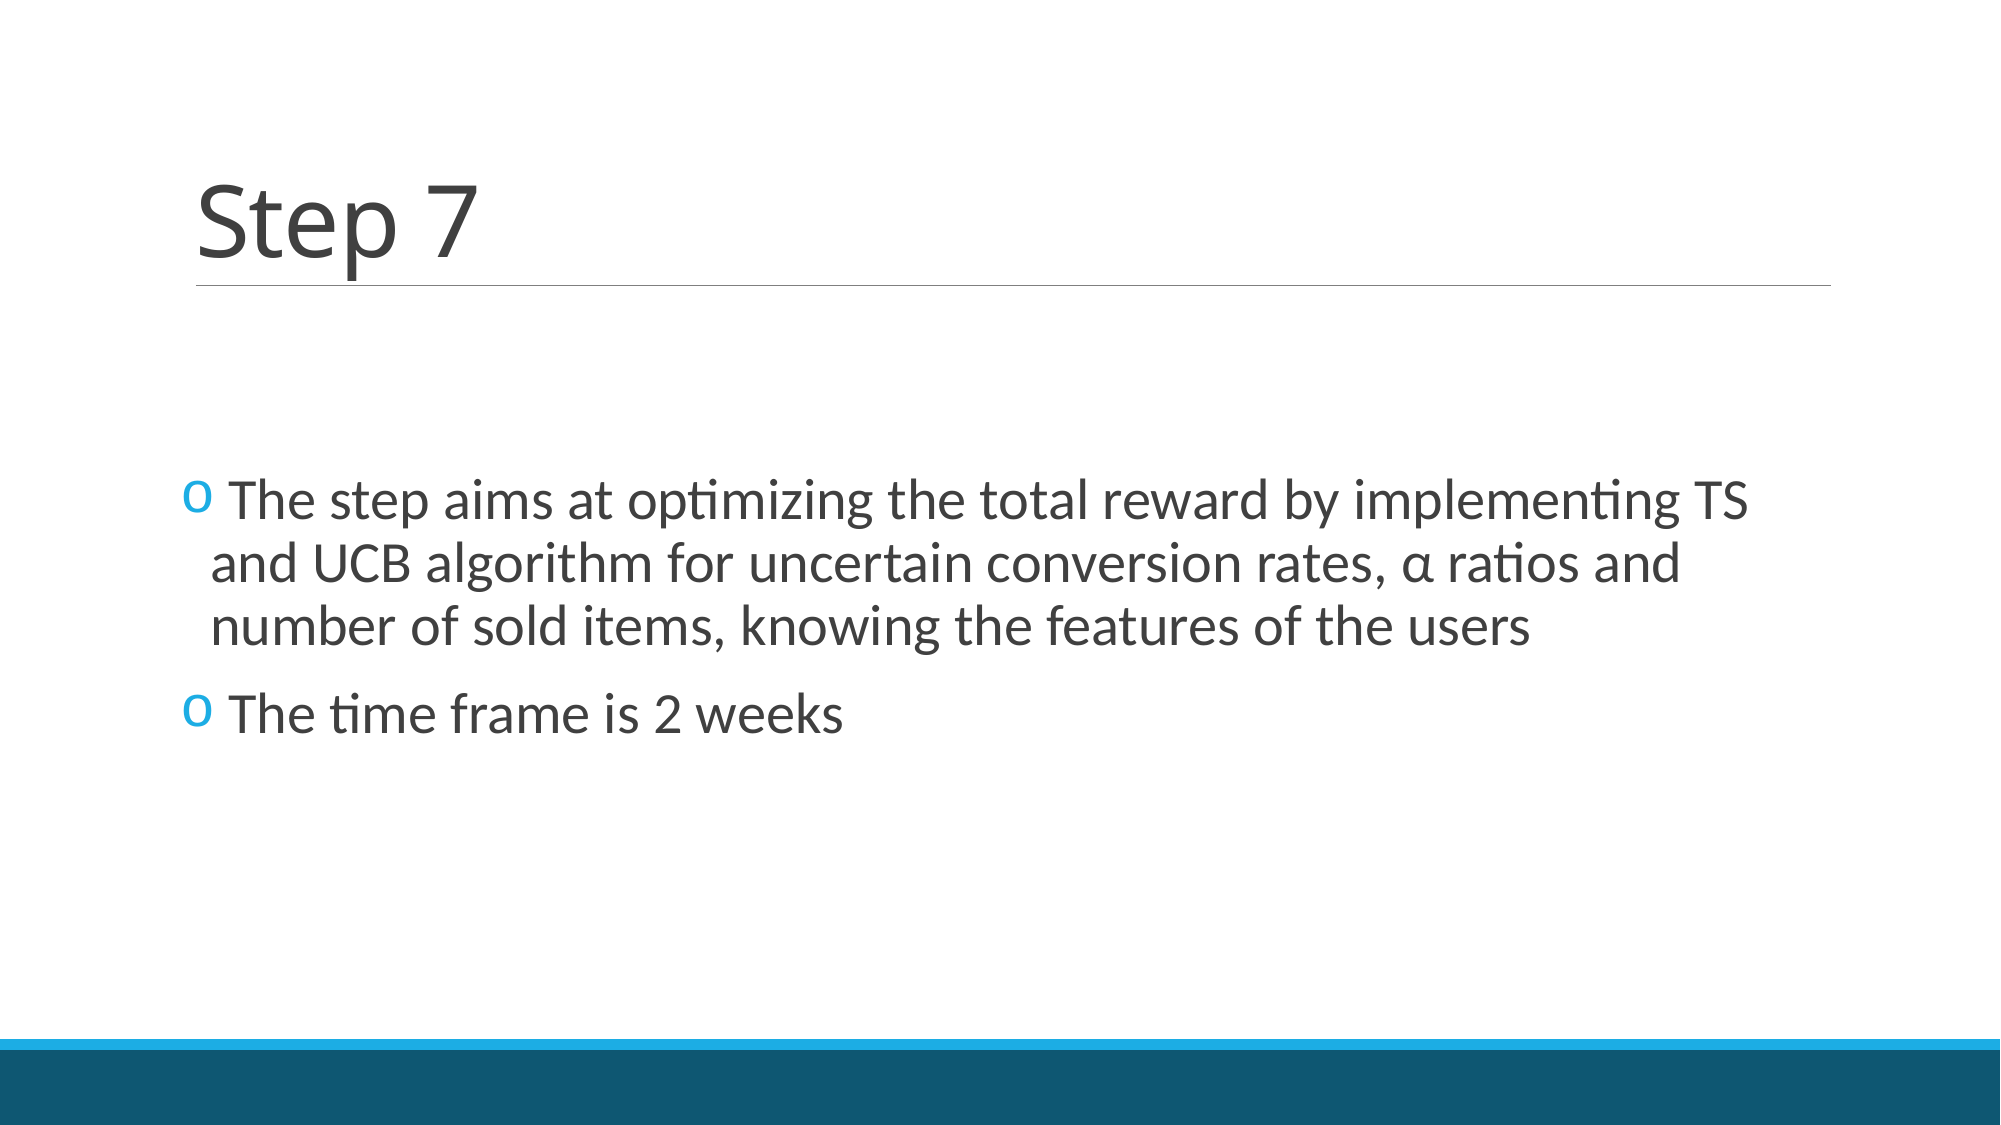

# Step 7
 The step aims at optimizing the total reward by implementing TS and UCB algorithm for uncertain conversion rates, α ratios and number of sold items, knowing the features of the users
 The time frame is 2 weeks